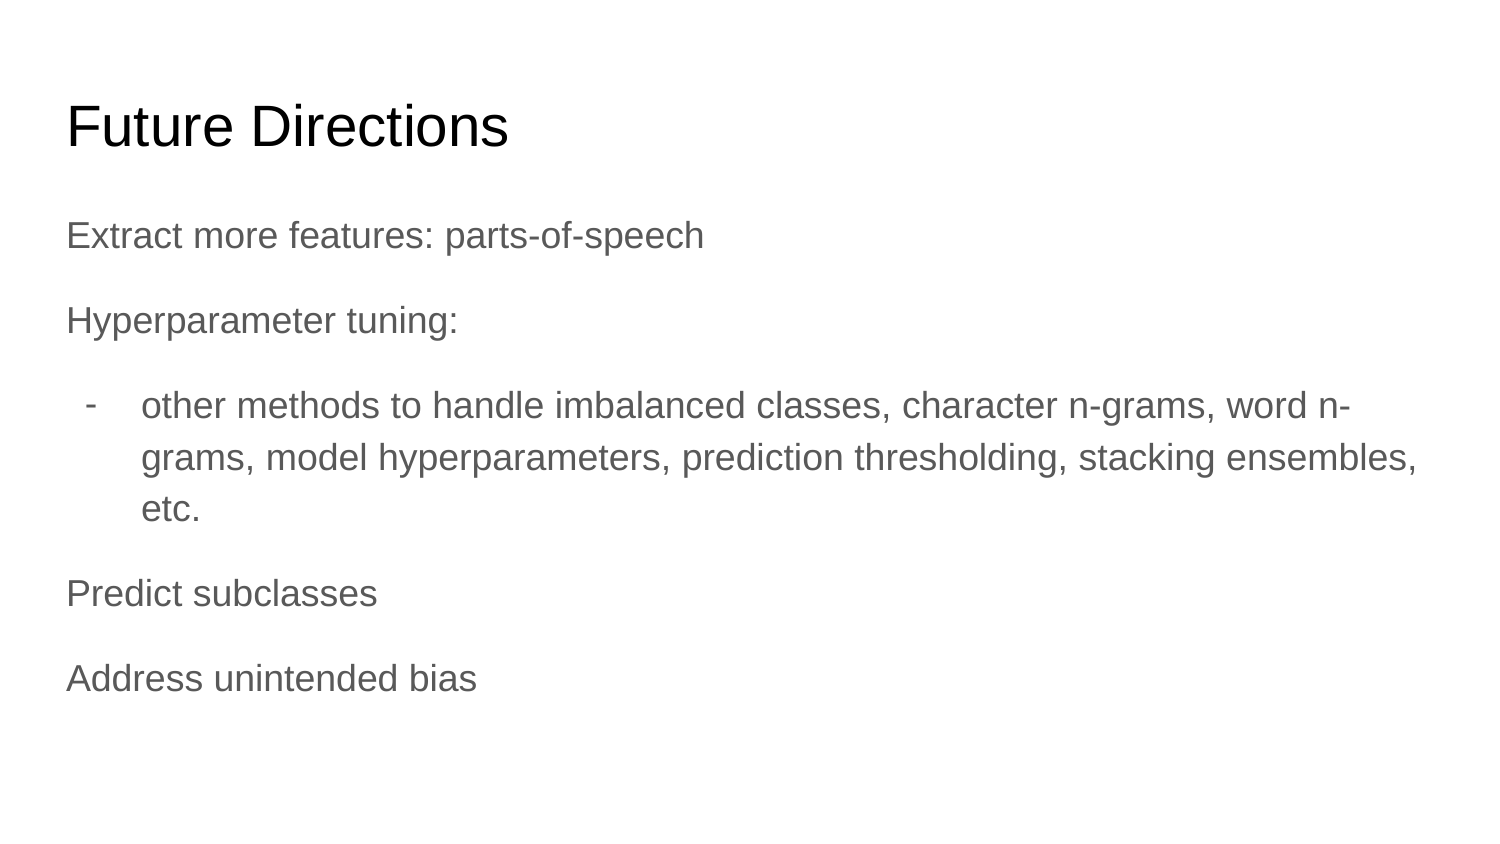

# Future Directions
Extract more features: parts-of-speech
Hyperparameter tuning:
other methods to handle imbalanced classes, character n-grams, word n-grams, model hyperparameters, prediction thresholding, stacking ensembles, etc.
Predict subclasses
Address unintended bias